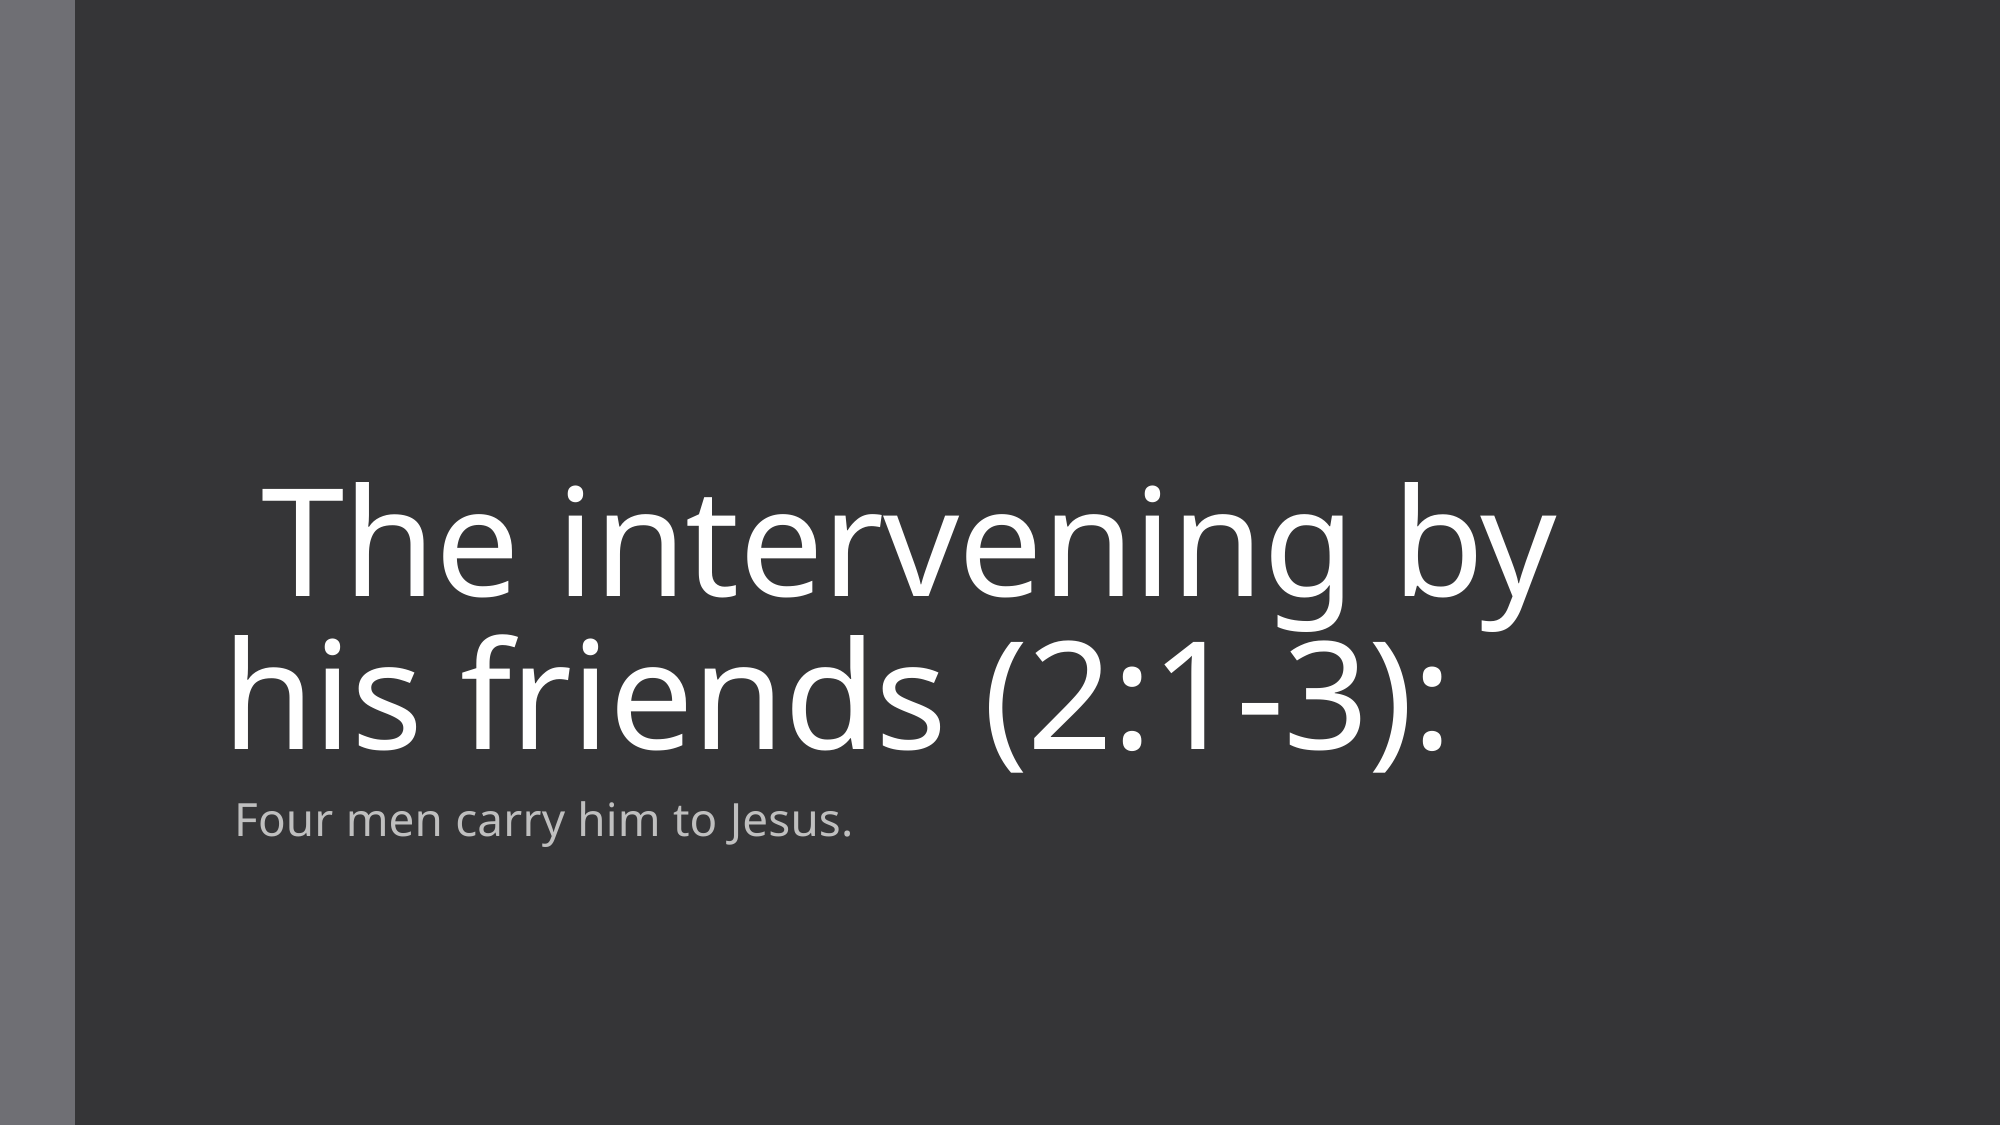

# The intervening by his friends (2:1-3):
 Four men carry him to Jesus.